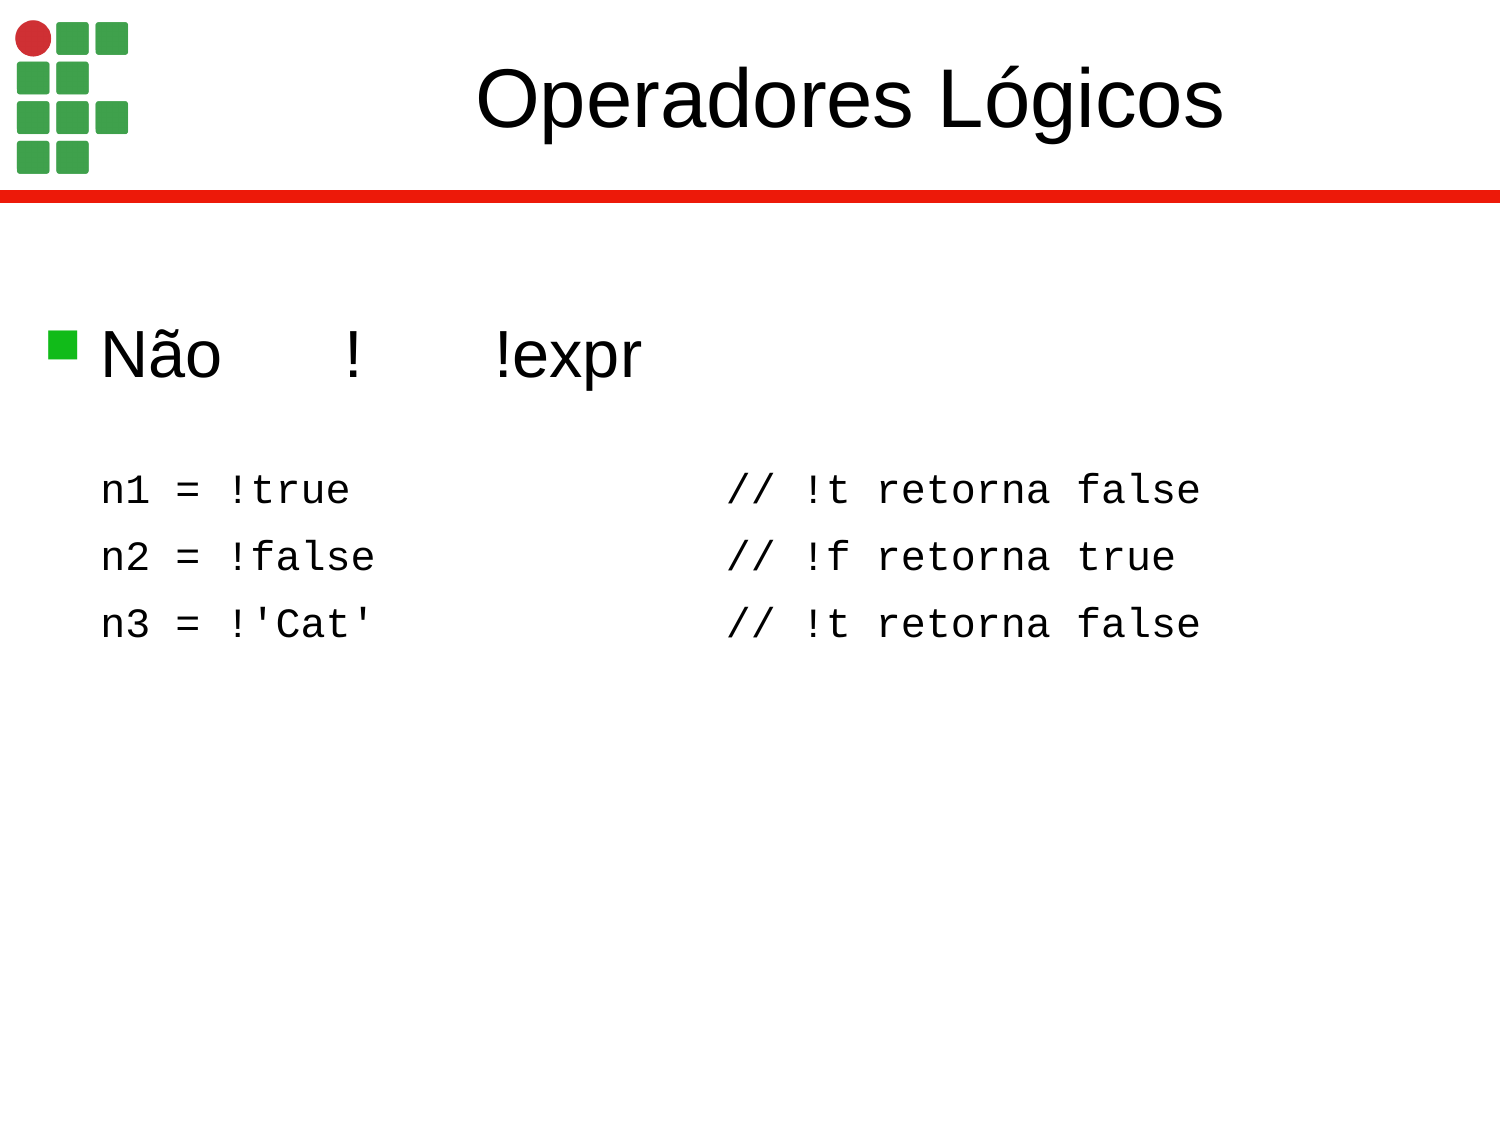

# Operadores Lógicos
Não	!	!expr
n1 = !true // !t retorna false
n2 = !false // !f retorna true
n3 = !'Cat' // !t retorna false